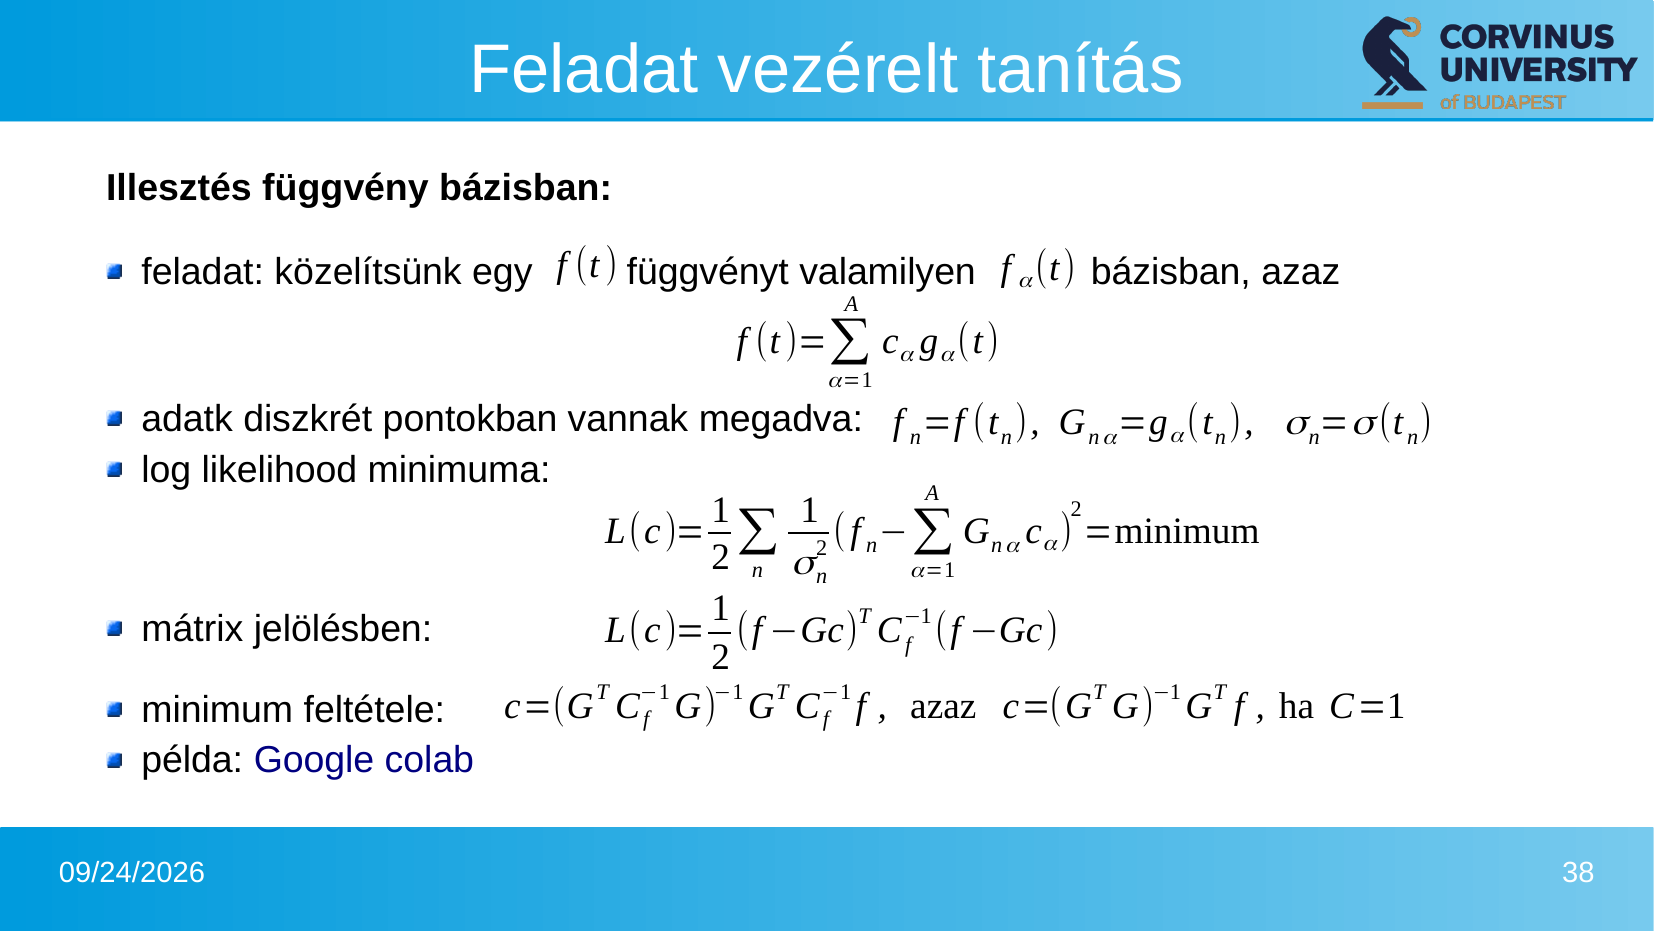

# Feladat vezérelt tanítás
Illesztés függvény bázisban:
feladat: közelítsünk egy függvényt valamilyen bázisban, azaz
adatk diszkrét pontokban vannak megadva:
log likelihood minimuma:
mátrix jelölésben:
minimum feltétele:
példa: Google colab
38